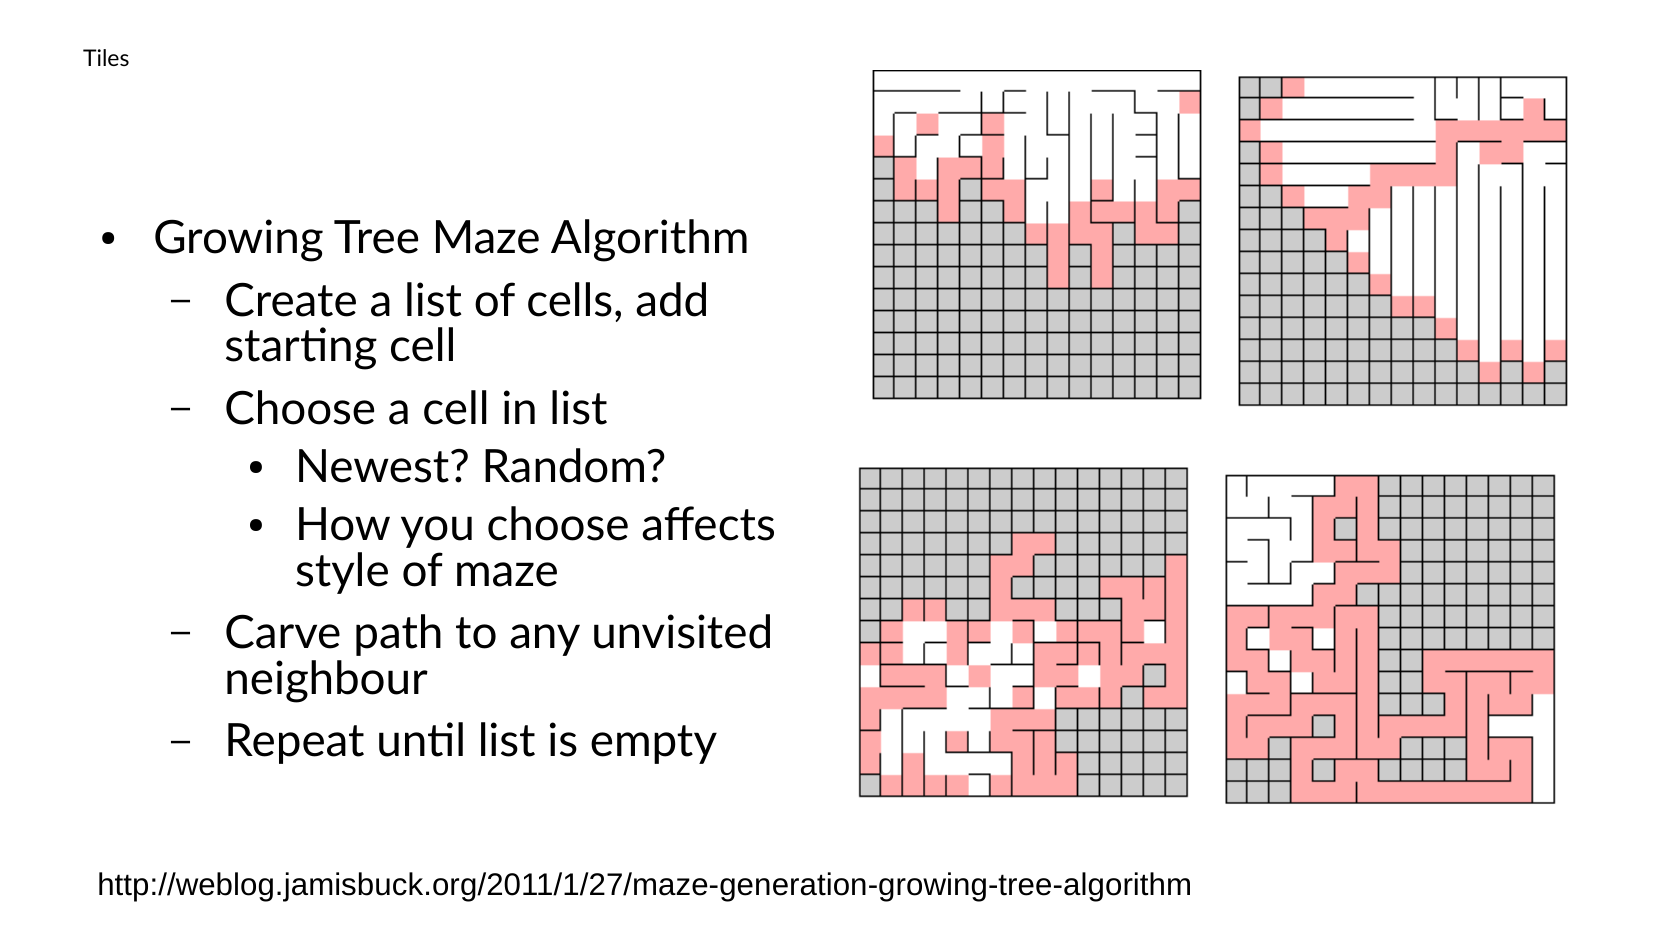

# Tiles
Growing Tree Maze Algorithm
Create a list of cells, add starting cell
Choose a cell in list
Newest? Random?
How you choose affects style of maze
Carve path to any unvisited neighbour
Repeat until list is empty
http://weblog.jamisbuck.org/2011/1/27/maze-generation-growing-tree-algorithm